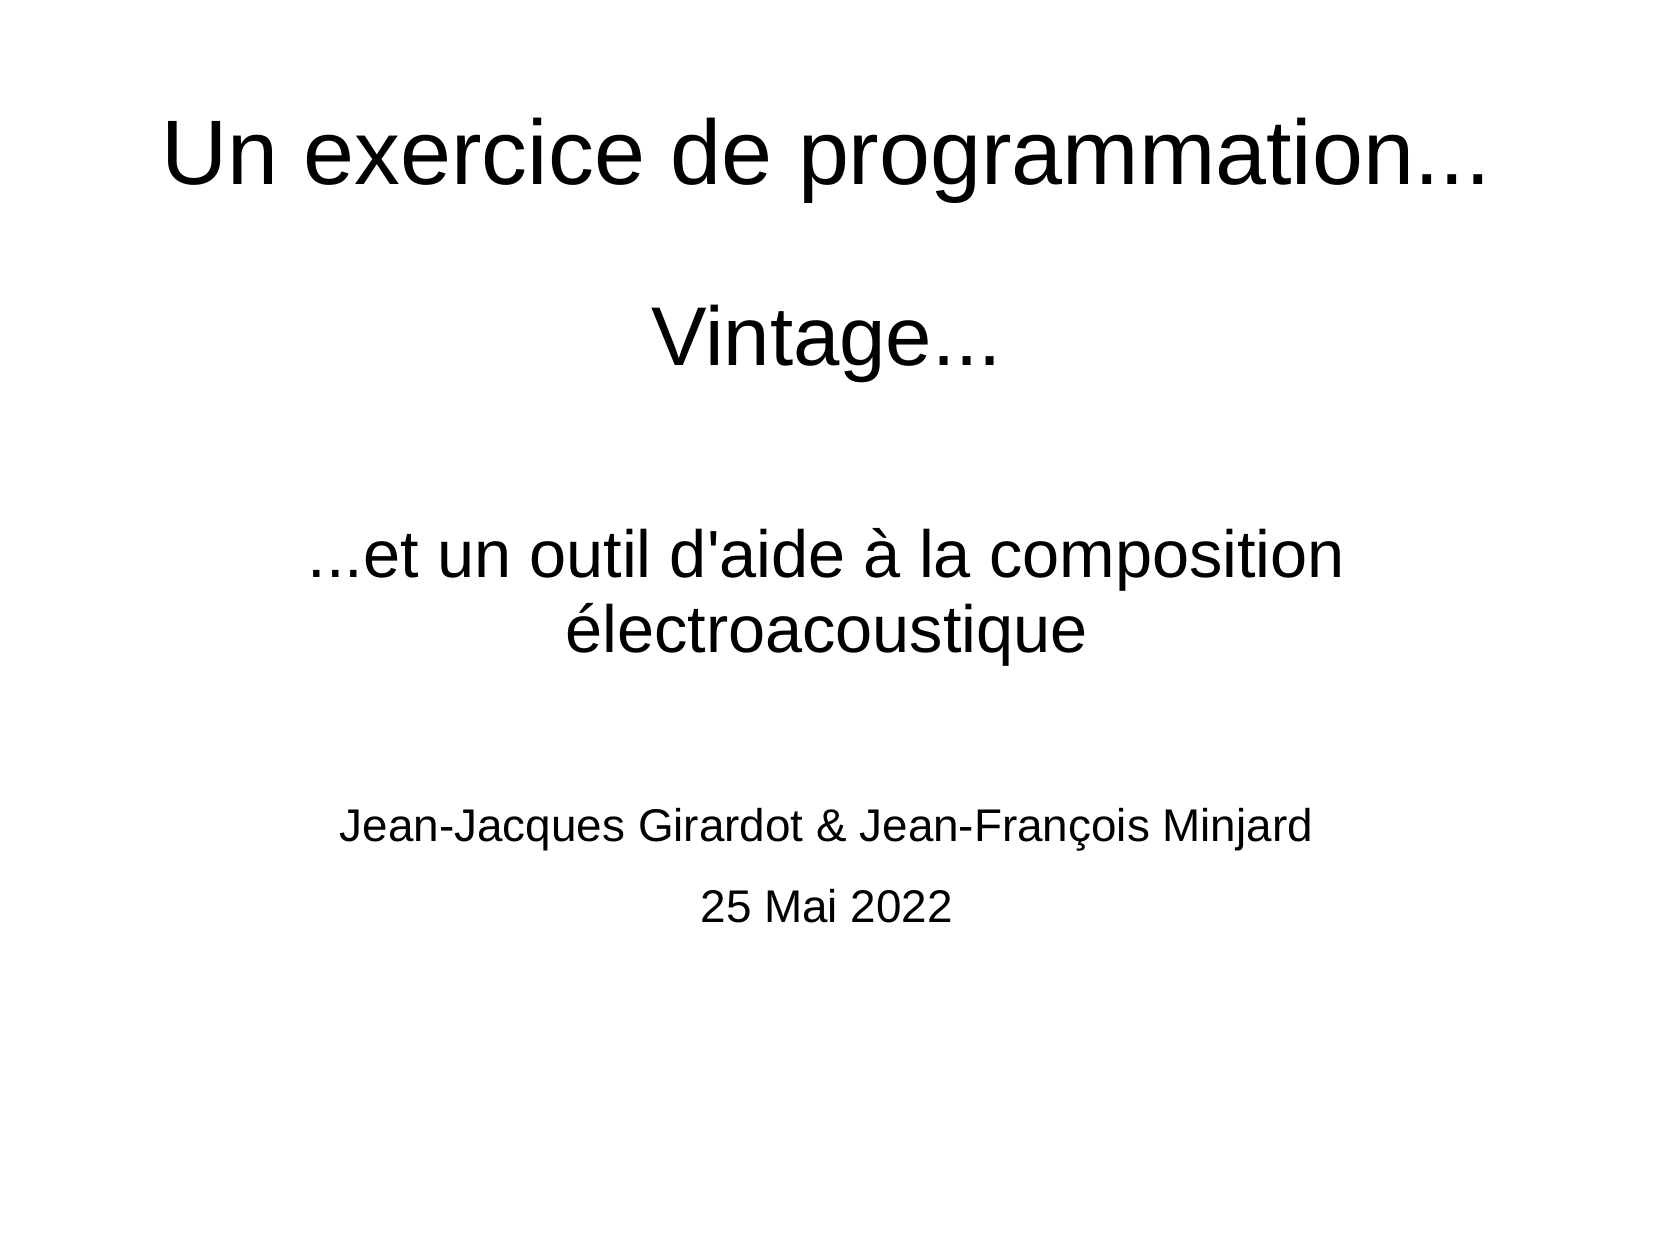

# Un exercice de programmation...
Vintage...
...et un outil d'aide à la composition électroacoustique
Jean-Jacques Girardot & Jean-François Minjard
25 Mai 2022